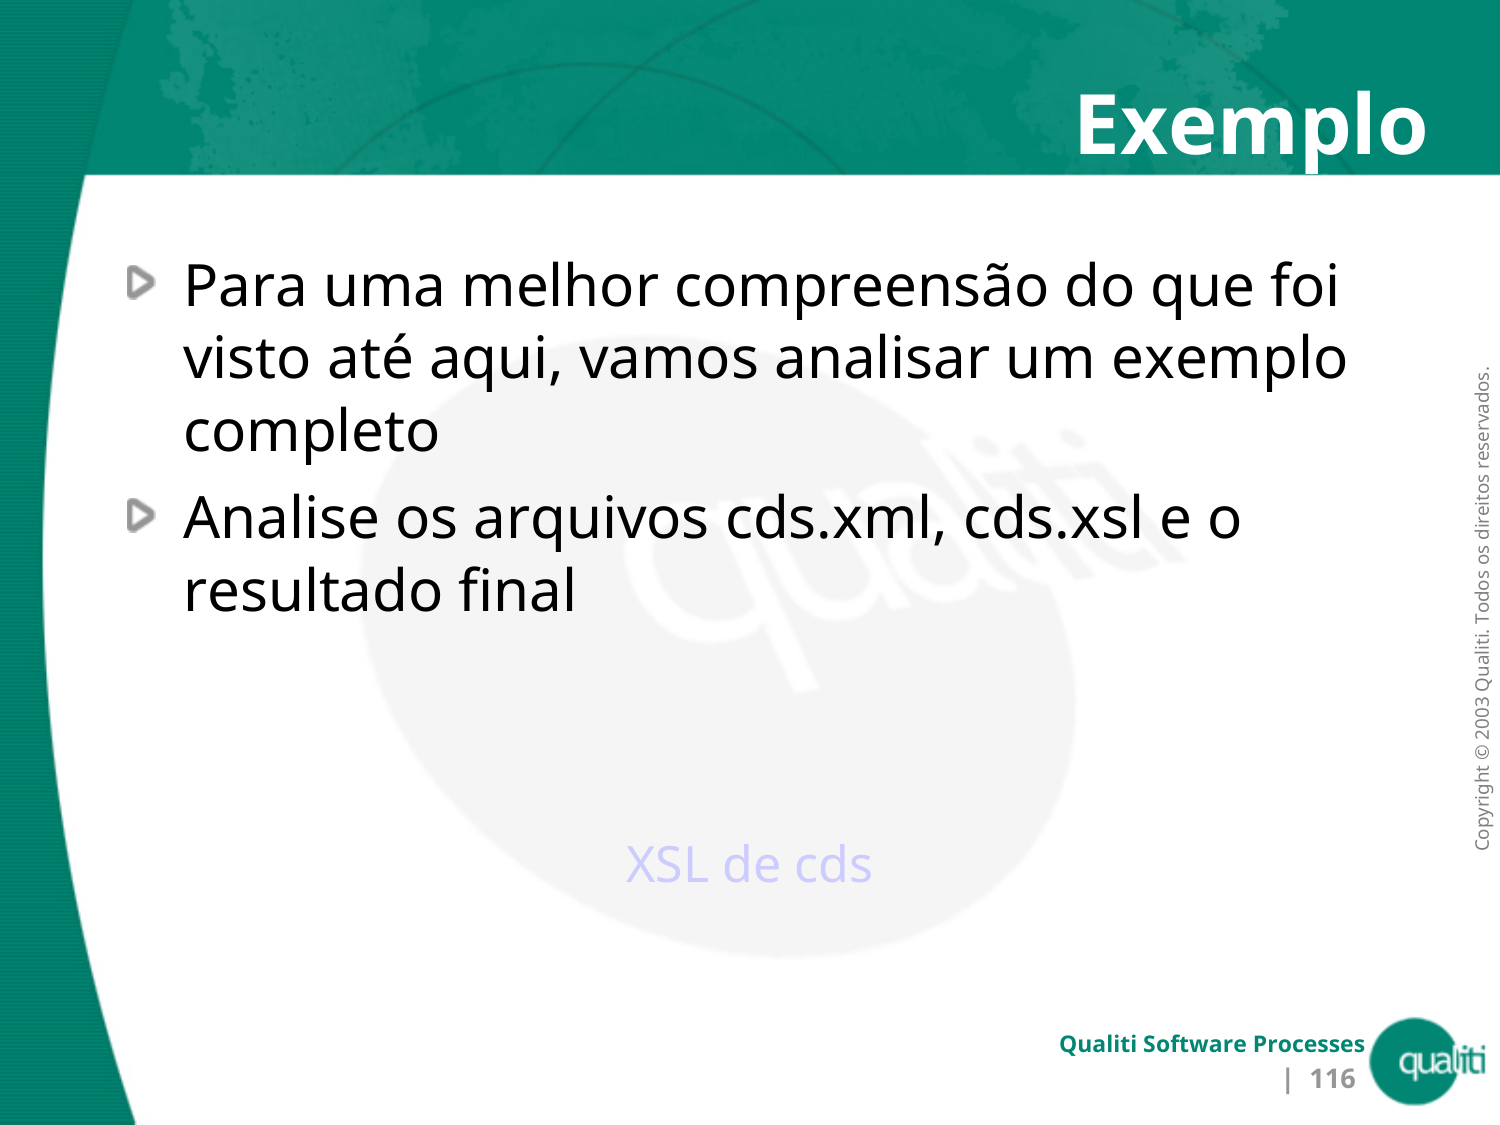

# Exemplo
Para uma melhor compreensão do que foi visto até aqui, vamos analisar um exemplo completo
Analise os arquivos cds.xml, cds.xsl e o resultado final
XSL de cds